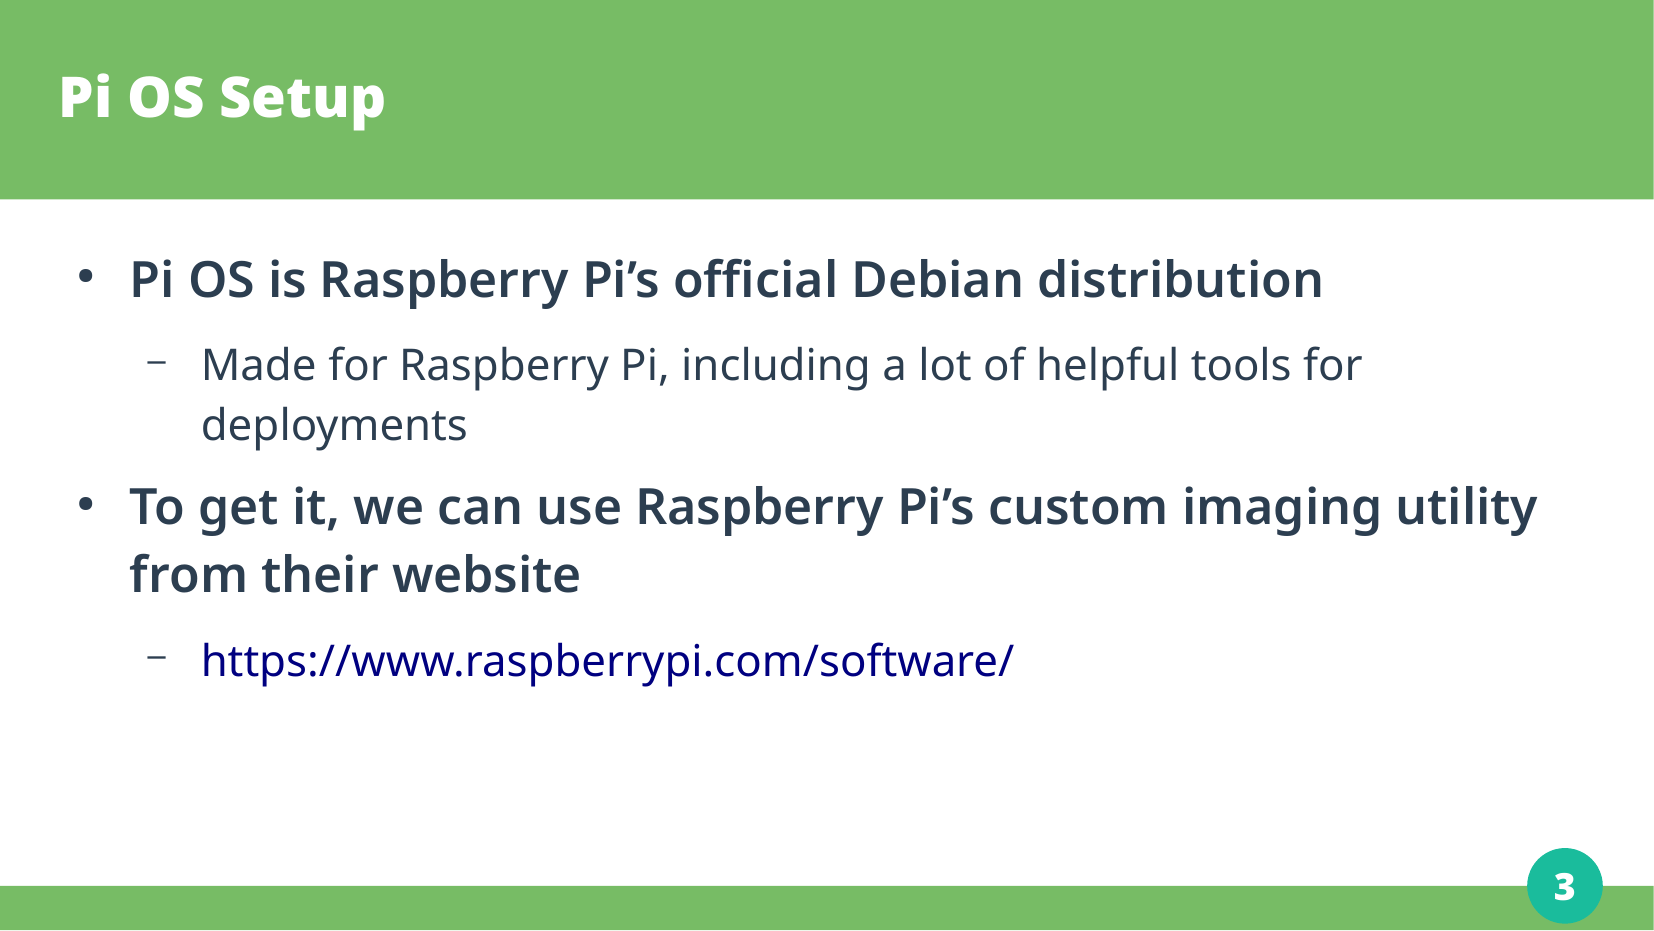

# Pi OS Setup
Pi OS is Raspberry Pi’s official Debian distribution
Made for Raspberry Pi, including a lot of helpful tools for deployments
To get it, we can use Raspberry Pi’s custom imaging utility from their website
https://www.raspberrypi.com/software/